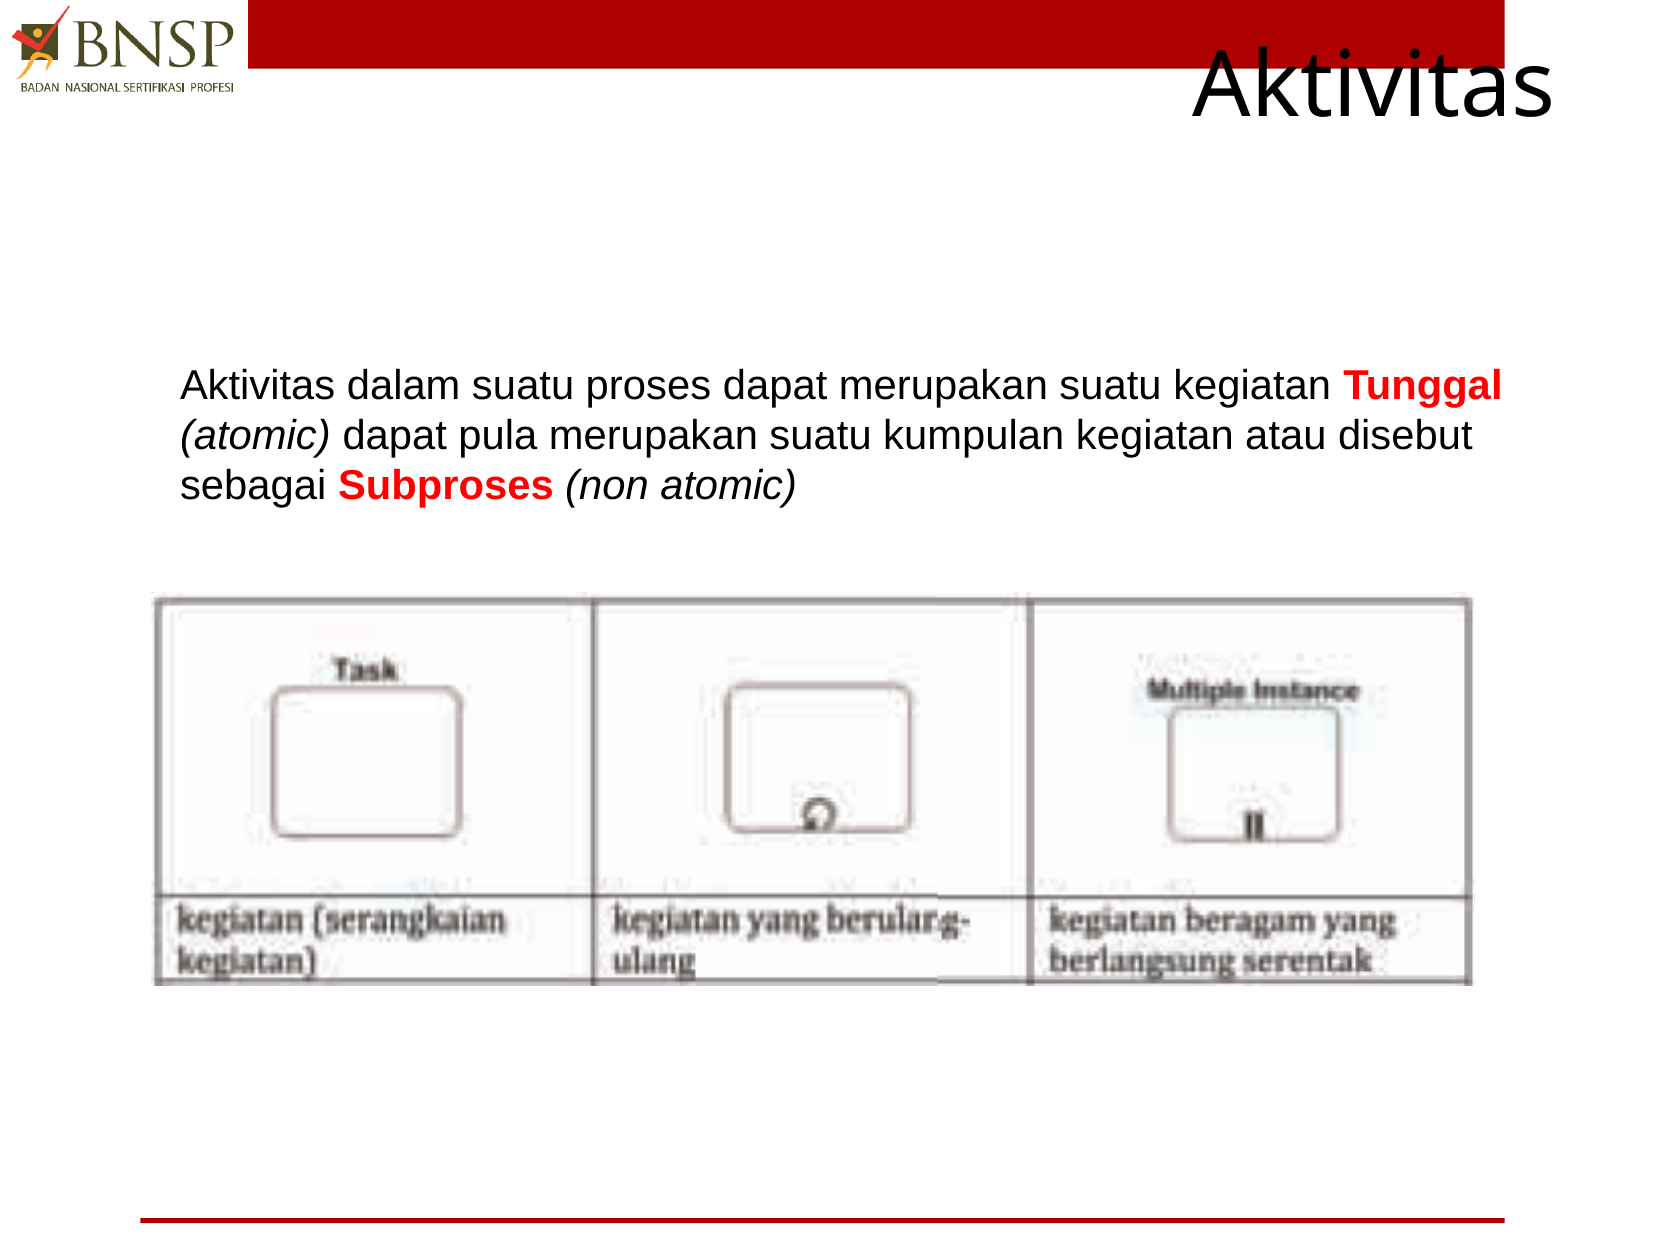

Aktivitas
Aktivitas dalam suatu proses dapat merupakan suatu kegiatan Tunggal (atomic) dapat pula merupakan suatu kumpulan kegiatan atau disebut sebagai Subproses (non atomic)